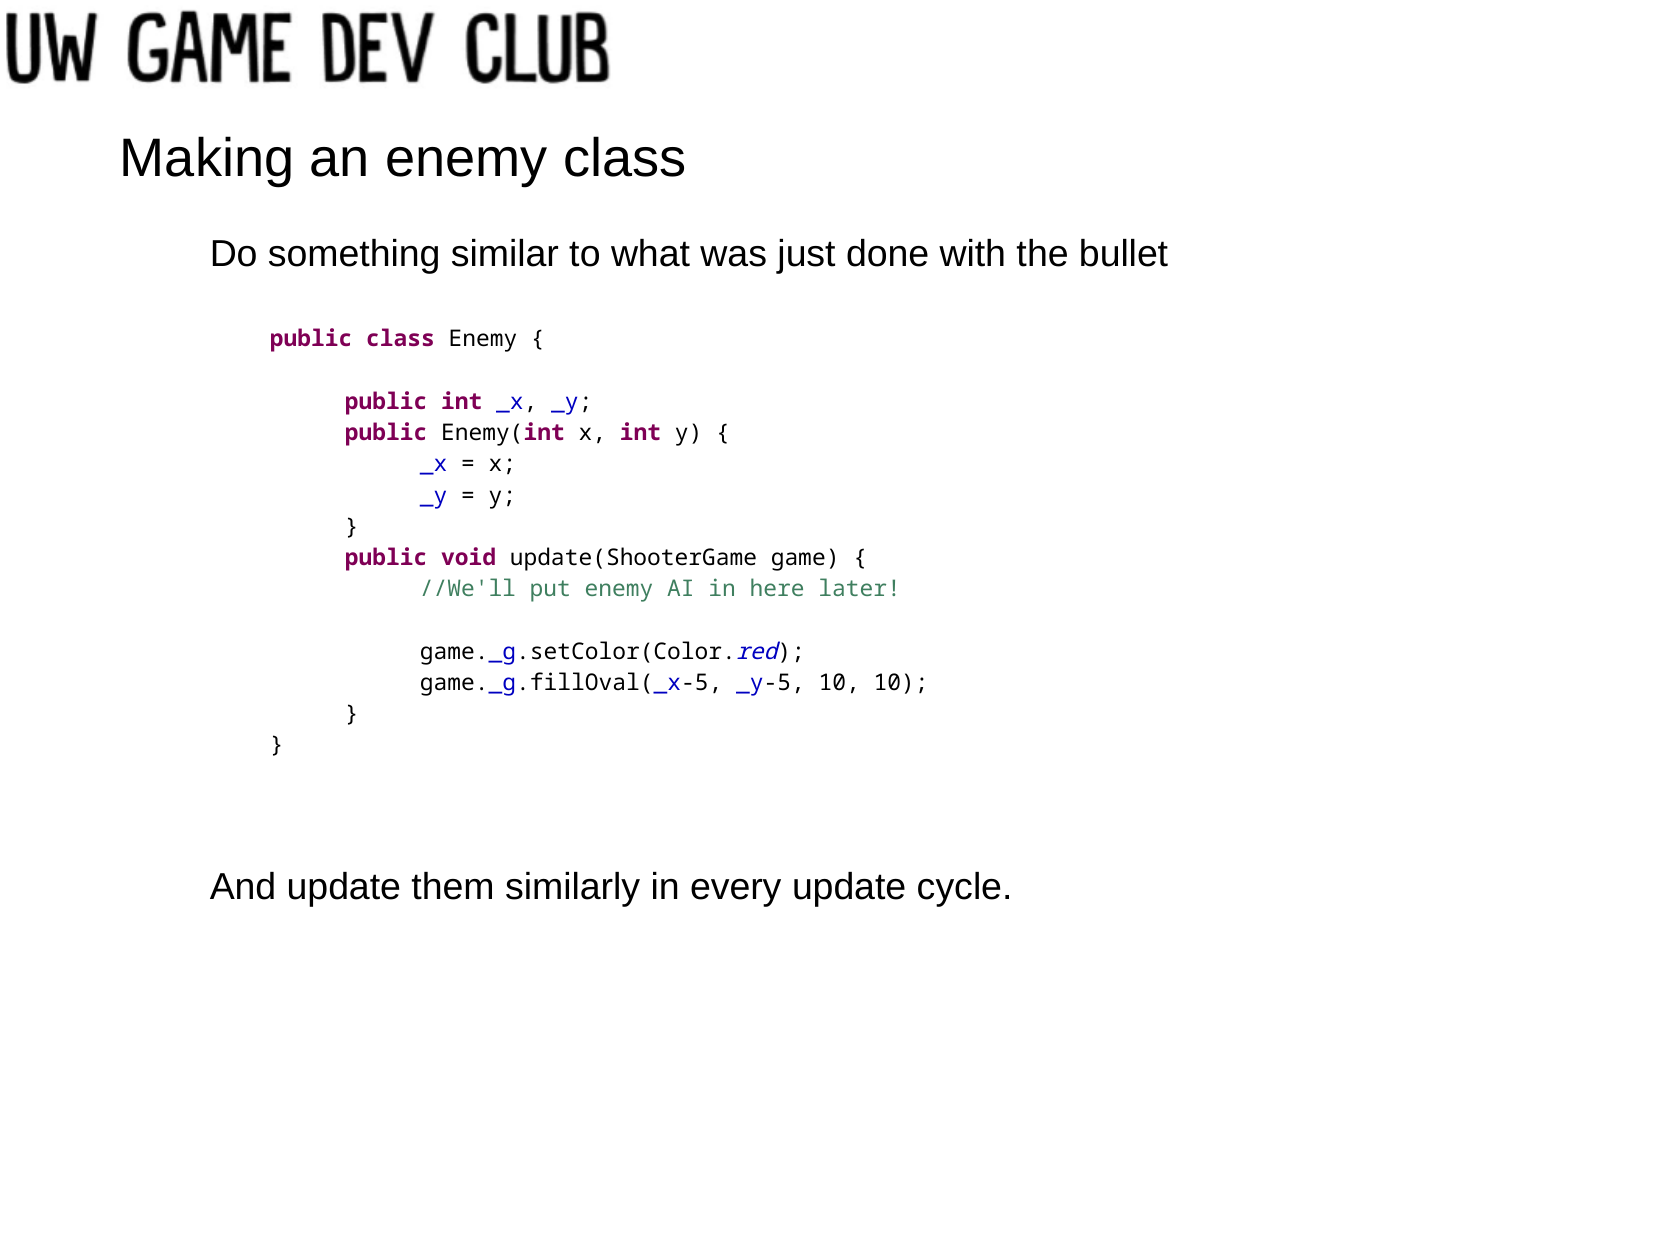

Making an enemy class
Do something similar to what was just done with the bullet
	public class Enemy {
		public int _x, _y;
		public Enemy(int x, int y) {
			_x = x;
			_y = y;
		}
		public void update(ShooterGame game) {
			//We'll put enemy AI in here later!
			game._g.setColor(Color.red);
			game._g.fillOval(_x-5, _y-5, 10, 10);
		}
	}
And update them similarly in every update cycle.